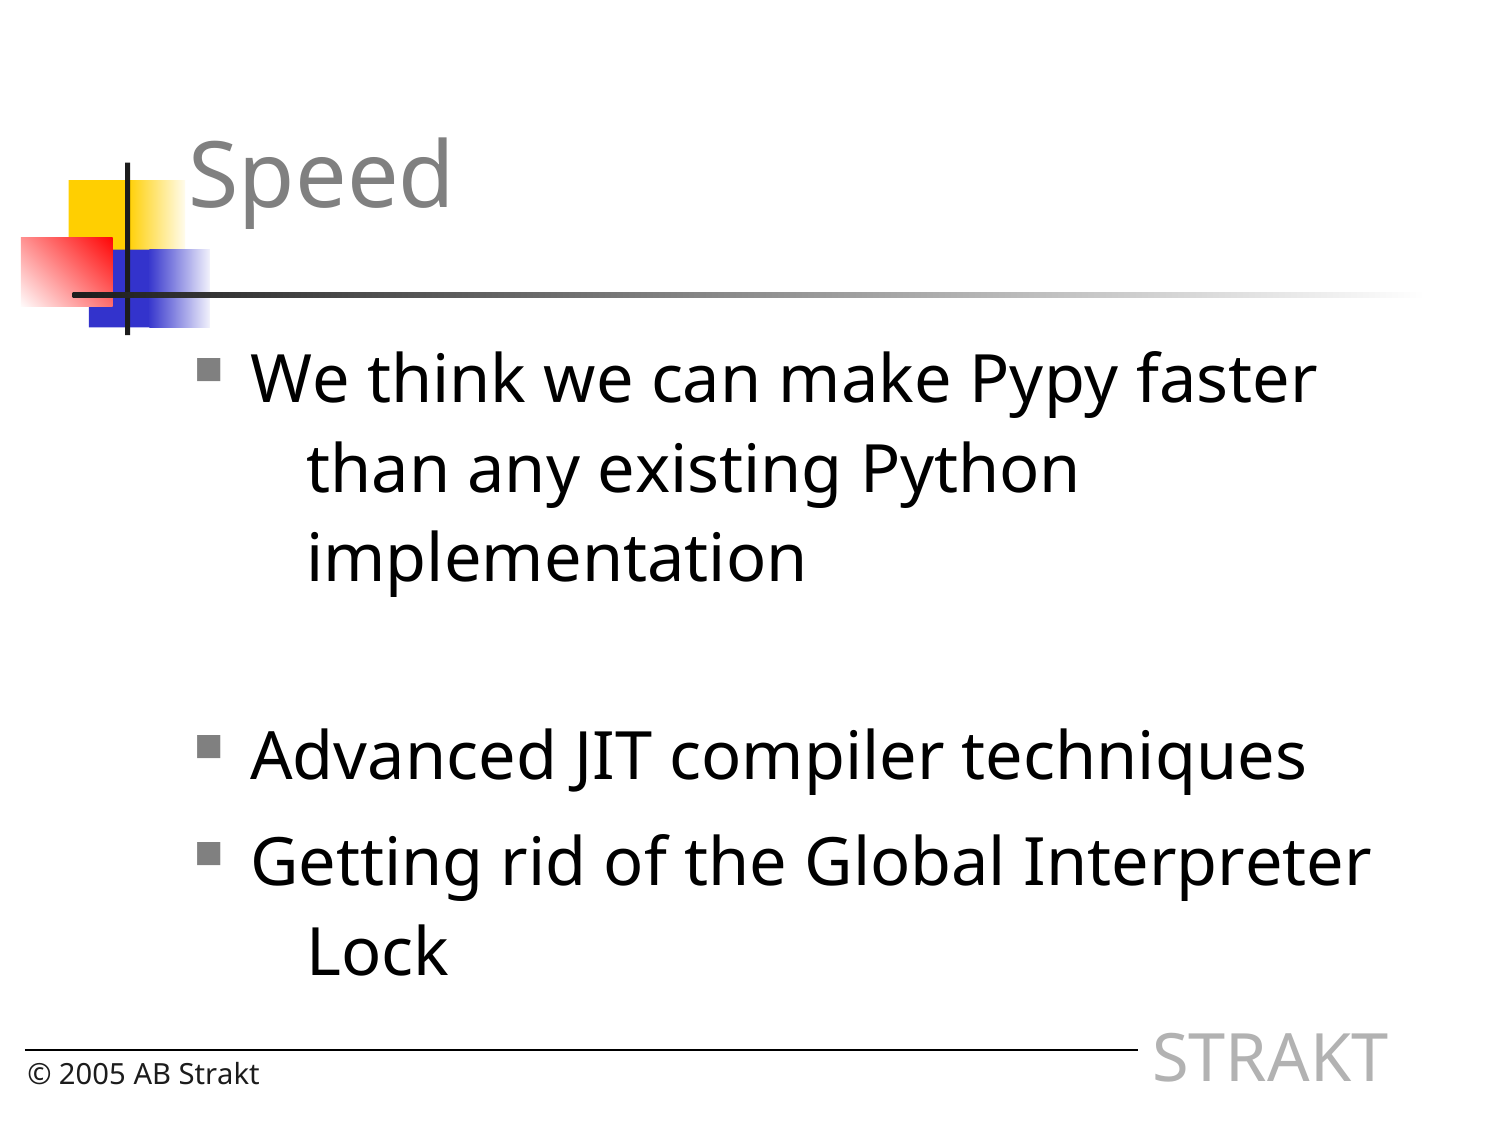

# Speed
We think we can make Pypy faster than any existing Python implementation
Advanced JIT compiler techniques
Getting rid of the Global Interpreter Lock